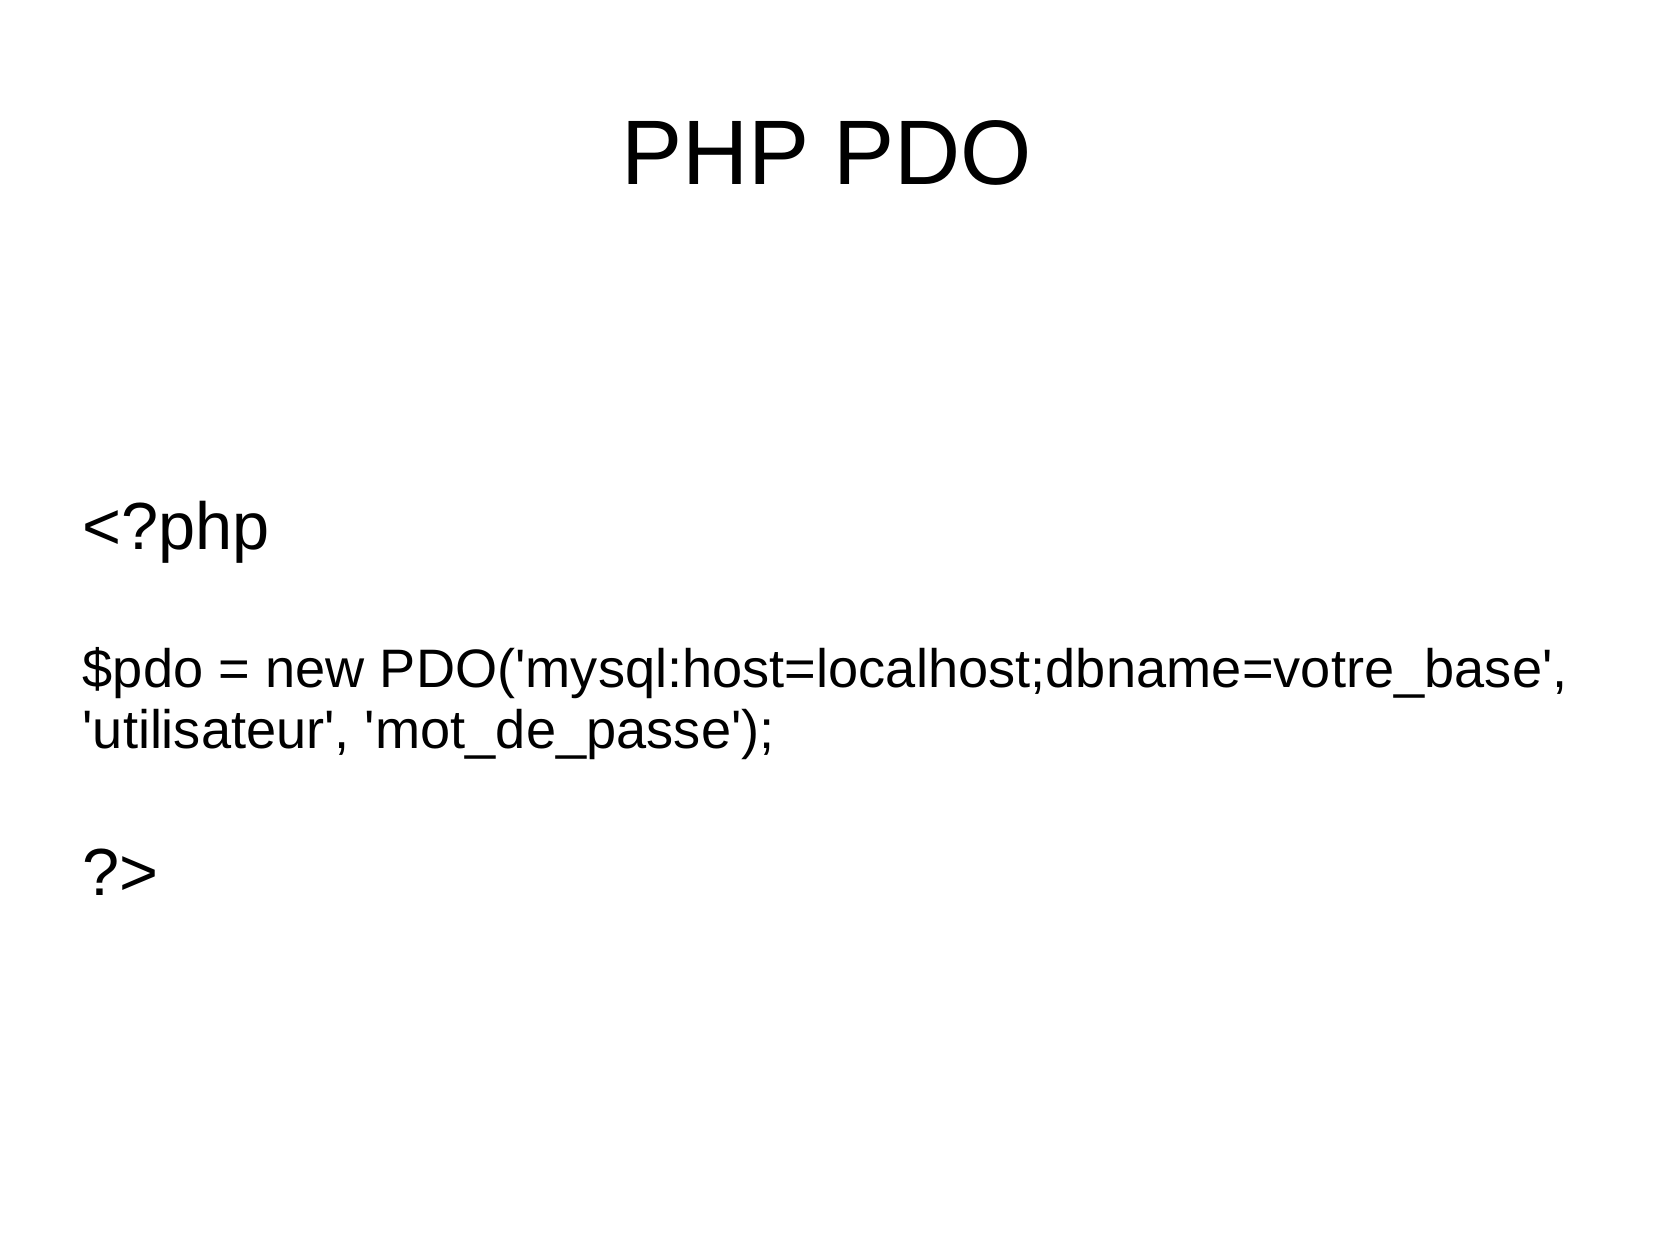

# PHP PDO
<?php
$pdo = new PDO('mysql:host=localhost;dbname=votre_base', 'utilisateur', 'mot_de_passe');
?>